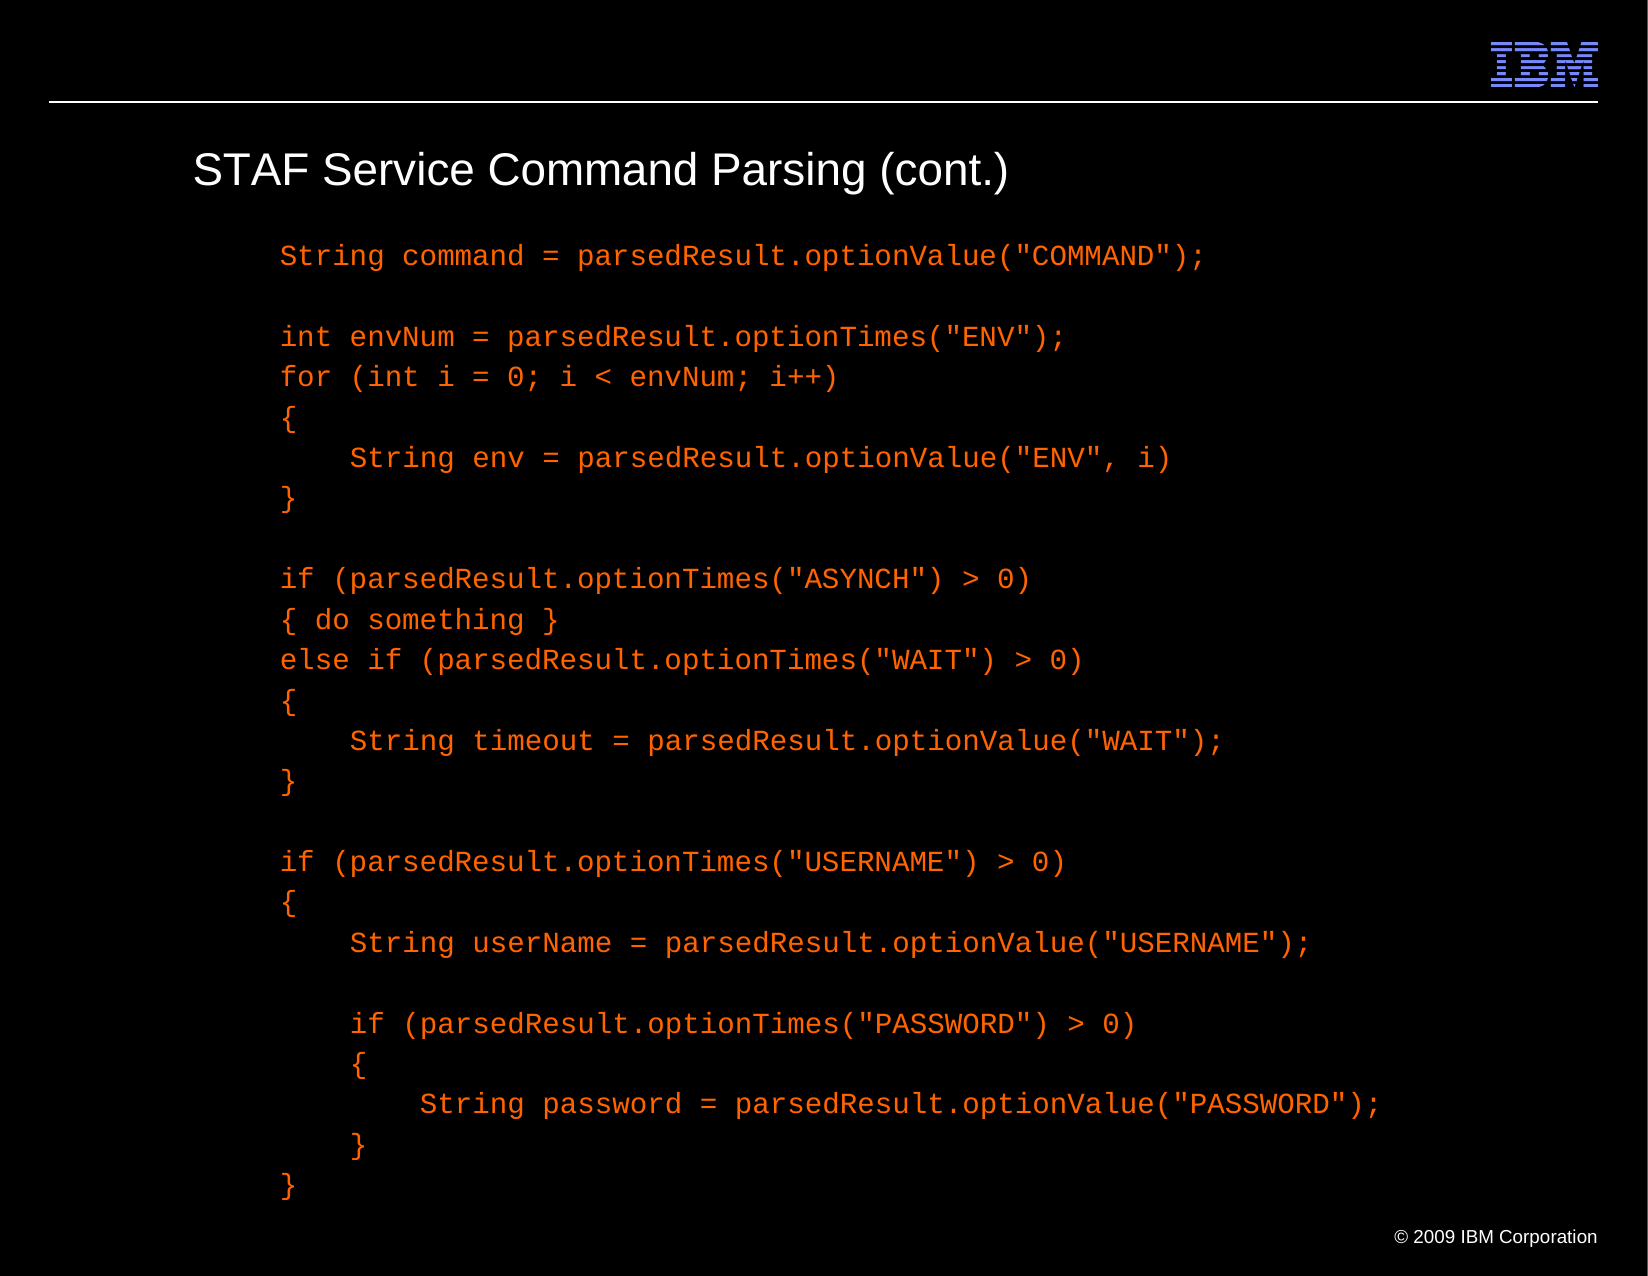

# STAF Service Command Parsing (cont.)
String command = parsedResult.optionValue("COMMAND");
int envNum = parsedResult.optionTimes("ENV");
for (int i = 0; i < envNum; i++)
{
 String env = parsedResult.optionValue("ENV", i)
}
if (parsedResult.optionTimes("ASYNCH") > 0)
{ do something }
else if (parsedResult.optionTimes("WAIT") > 0)
{
 String timeout = parsedResult.optionValue("WAIT");
}
if (parsedResult.optionTimes("USERNAME") > 0)
{
 String userName = parsedResult.optionValue("USERNAME");
 if (parsedResult.optionTimes("PASSWORD") > 0)
 {
 String password = parsedResult.optionValue("PASSWORD");
 }
}